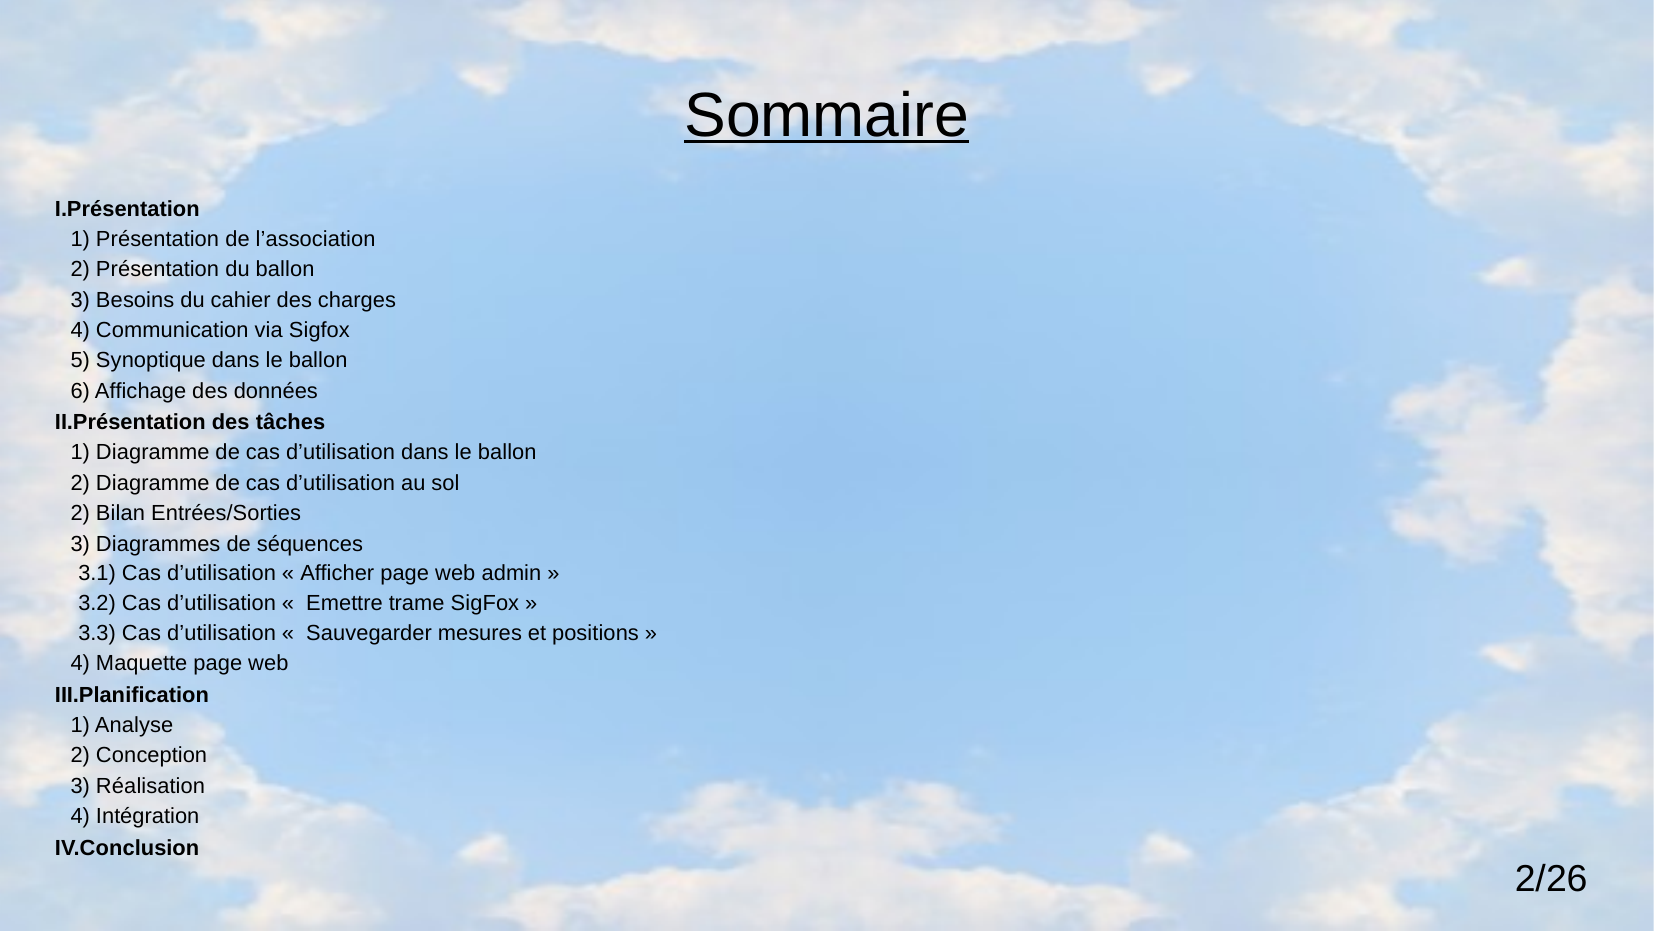

# Sommaire
I.Présentation
1) Présentation de l’association
2) Présentation du ballon
3) Besoins du cahier des charges
4) Communication via Sigfox
5) Synoptique dans le ballon
6) Affichage des données
II.Présentation des tâches
1) Diagramme de cas d’utilisation dans le ballon
2) Diagramme de cas d’utilisation au sol
2) Bilan Entrées/Sorties
3) Diagrammes de séquences
3.1) Cas d’utilisation « Afficher page web admin »
3.2) Cas d’utilisation «  Emettre trame SigFox »
3.3) Cas d’utilisation «  Sauvegarder mesures et positions »
4) Maquette page web
III.Planification
1) Analyse
2) Conception
3) Réalisation
4) Intégration
IV.Conclusion